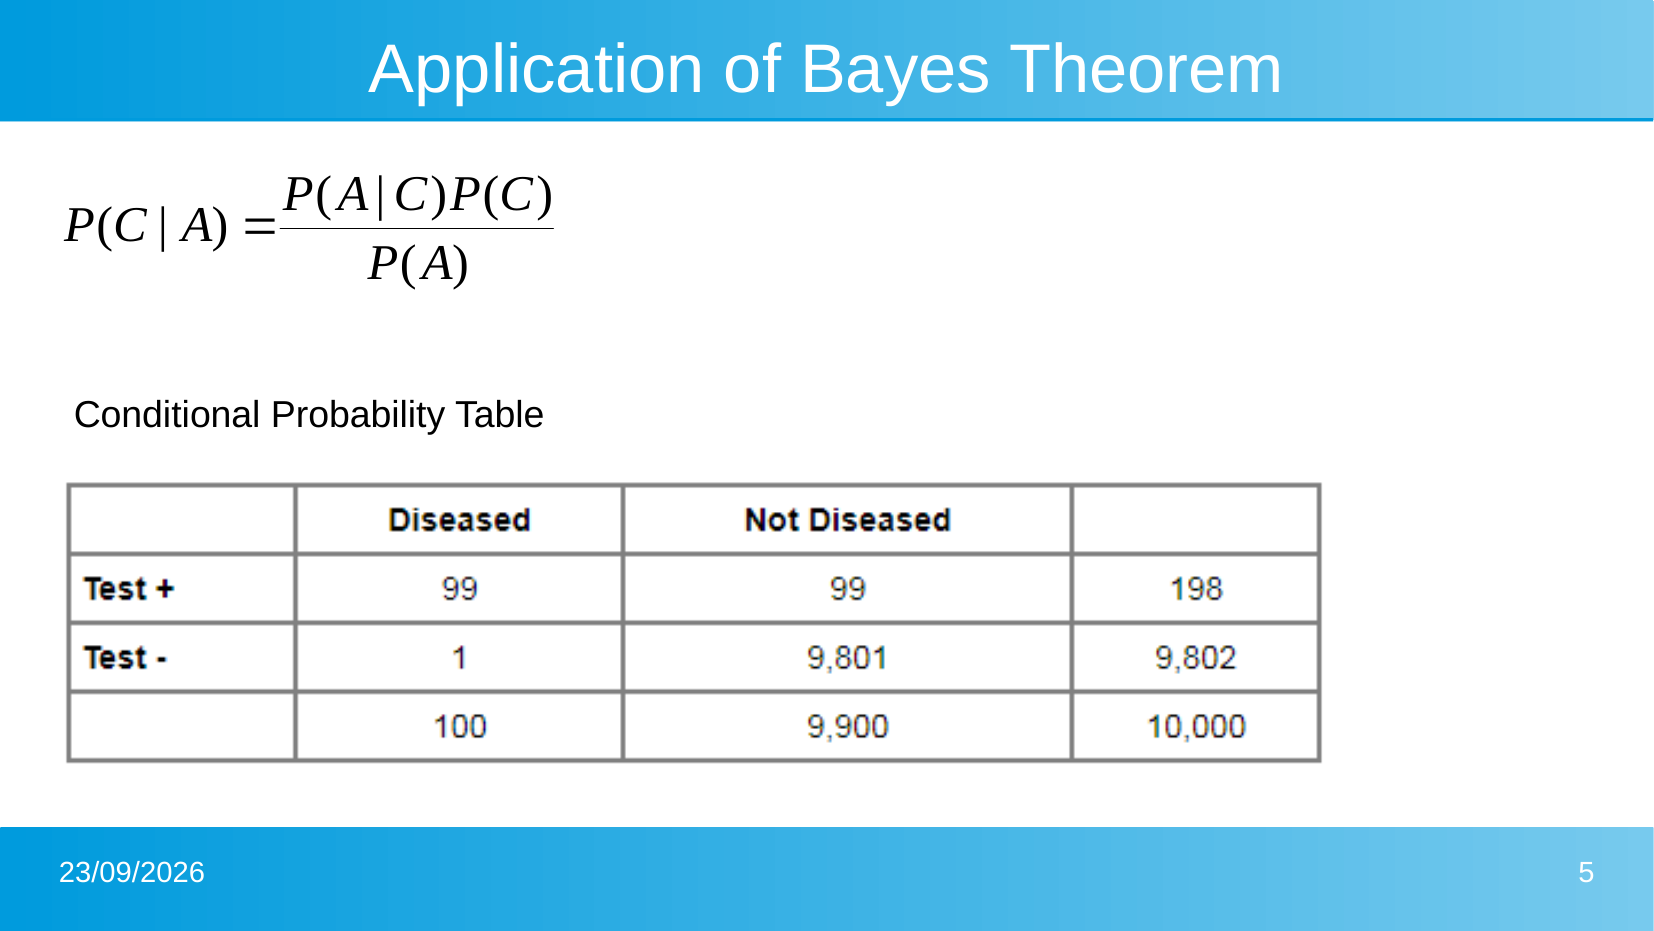

# Application of Bayes Theorem
Conditional Probability Table
5